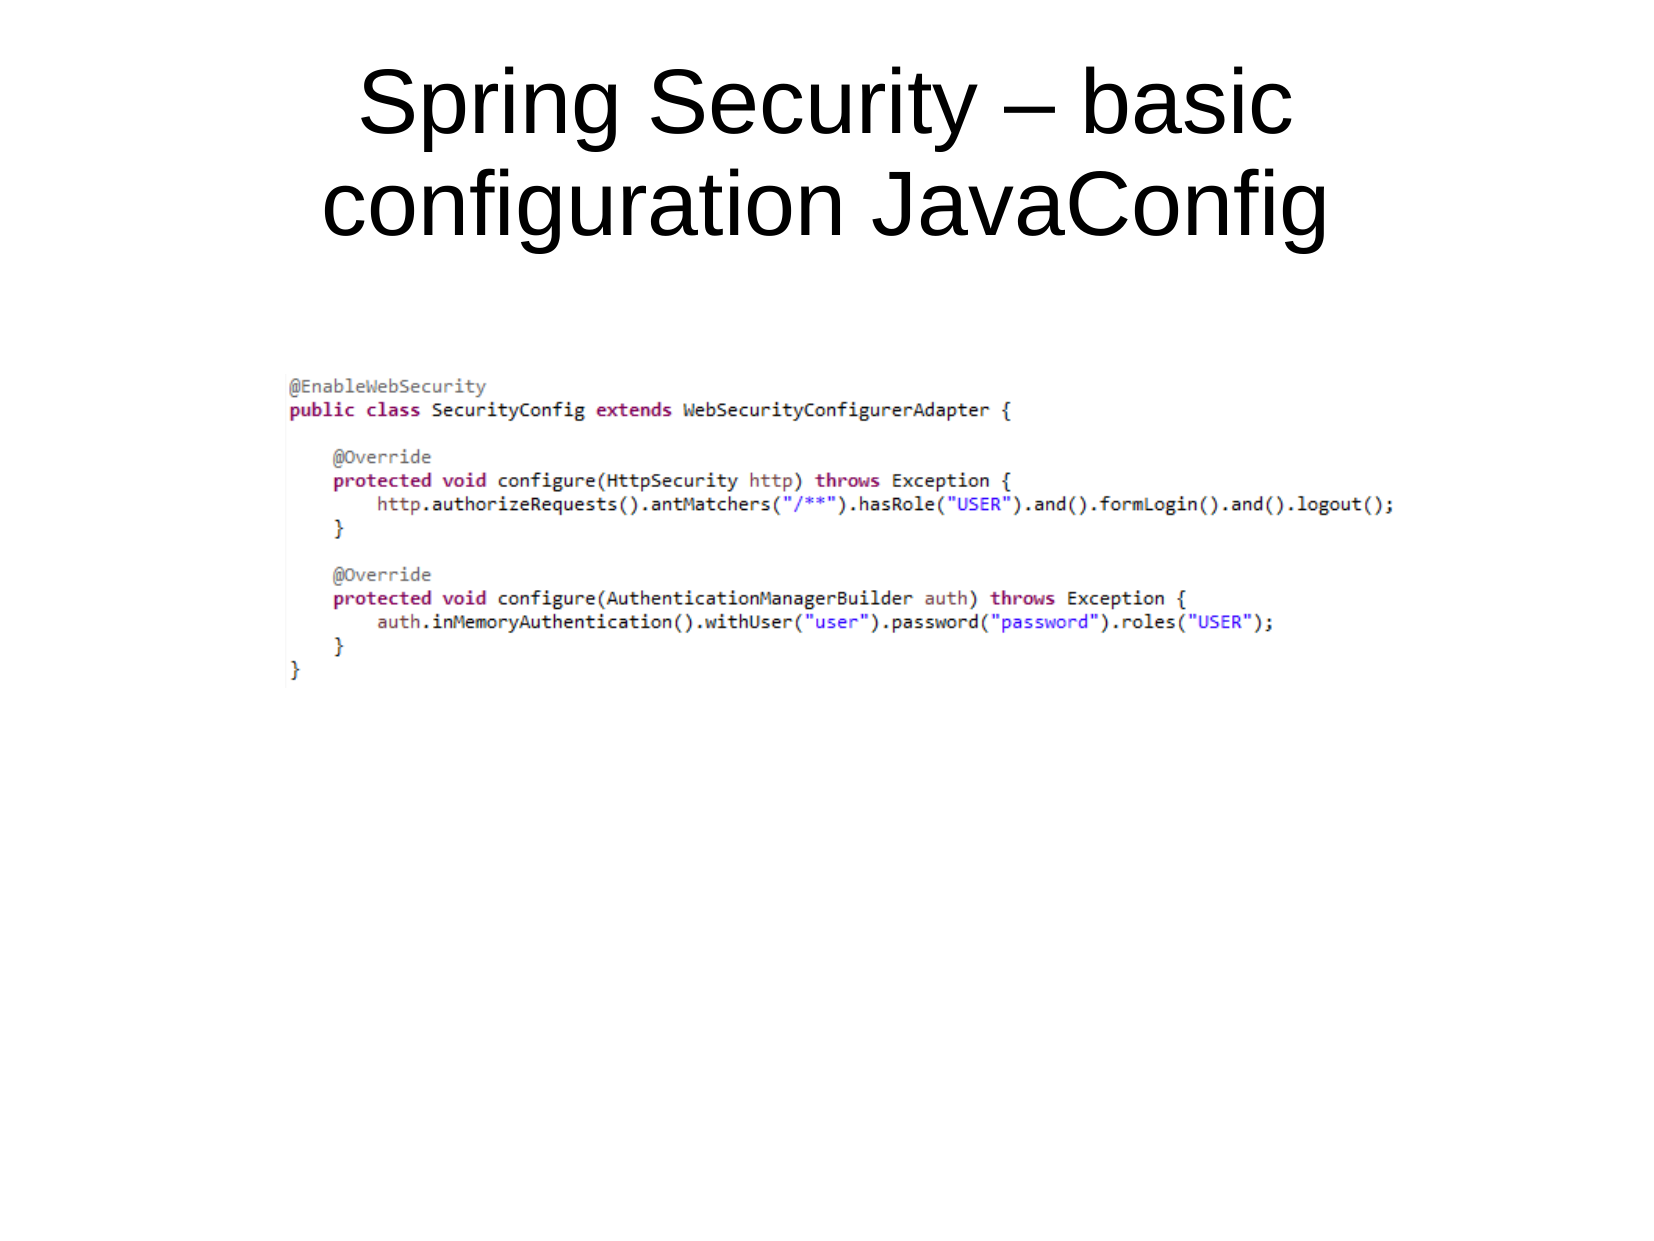

# Spring Security – basic configuration JavaConfig